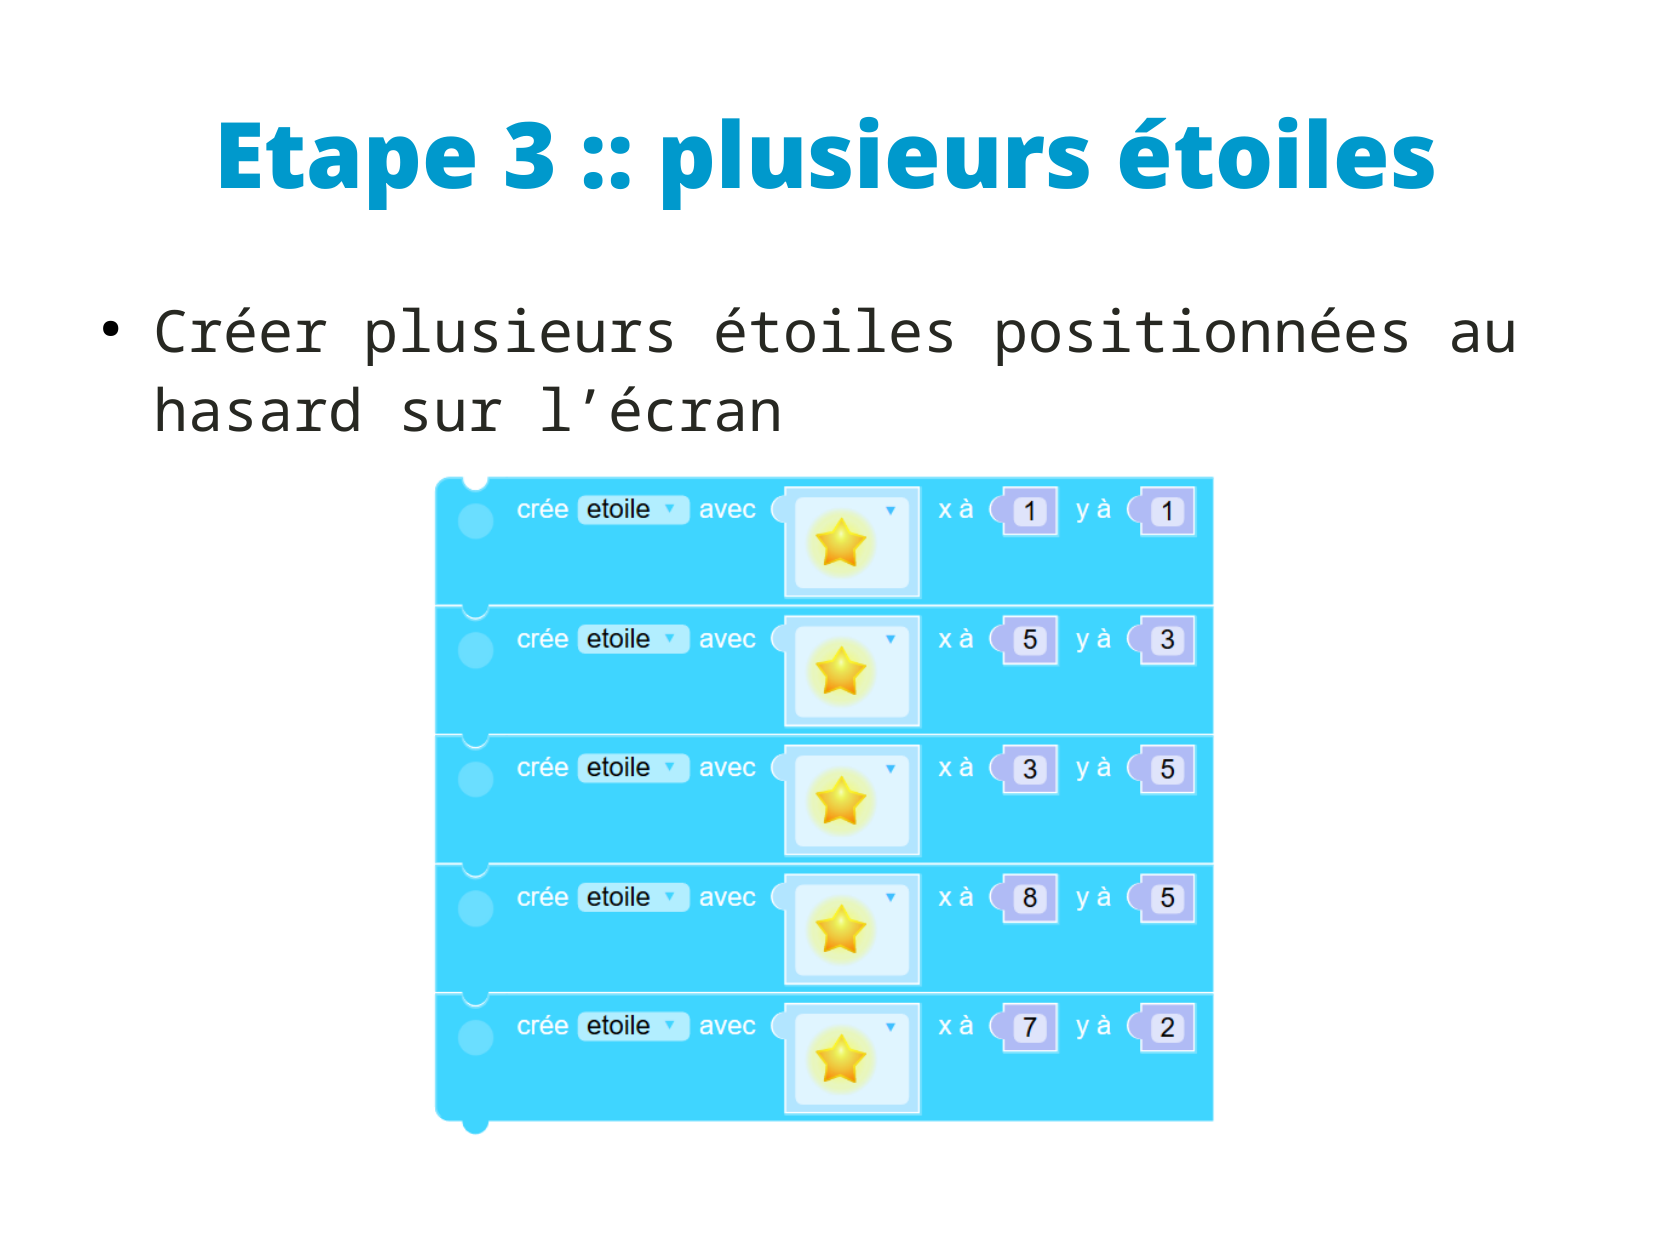

# Etape 3 :: plusieurs étoiles
Créer plusieurs étoiles positionnées au hasard sur l’écran